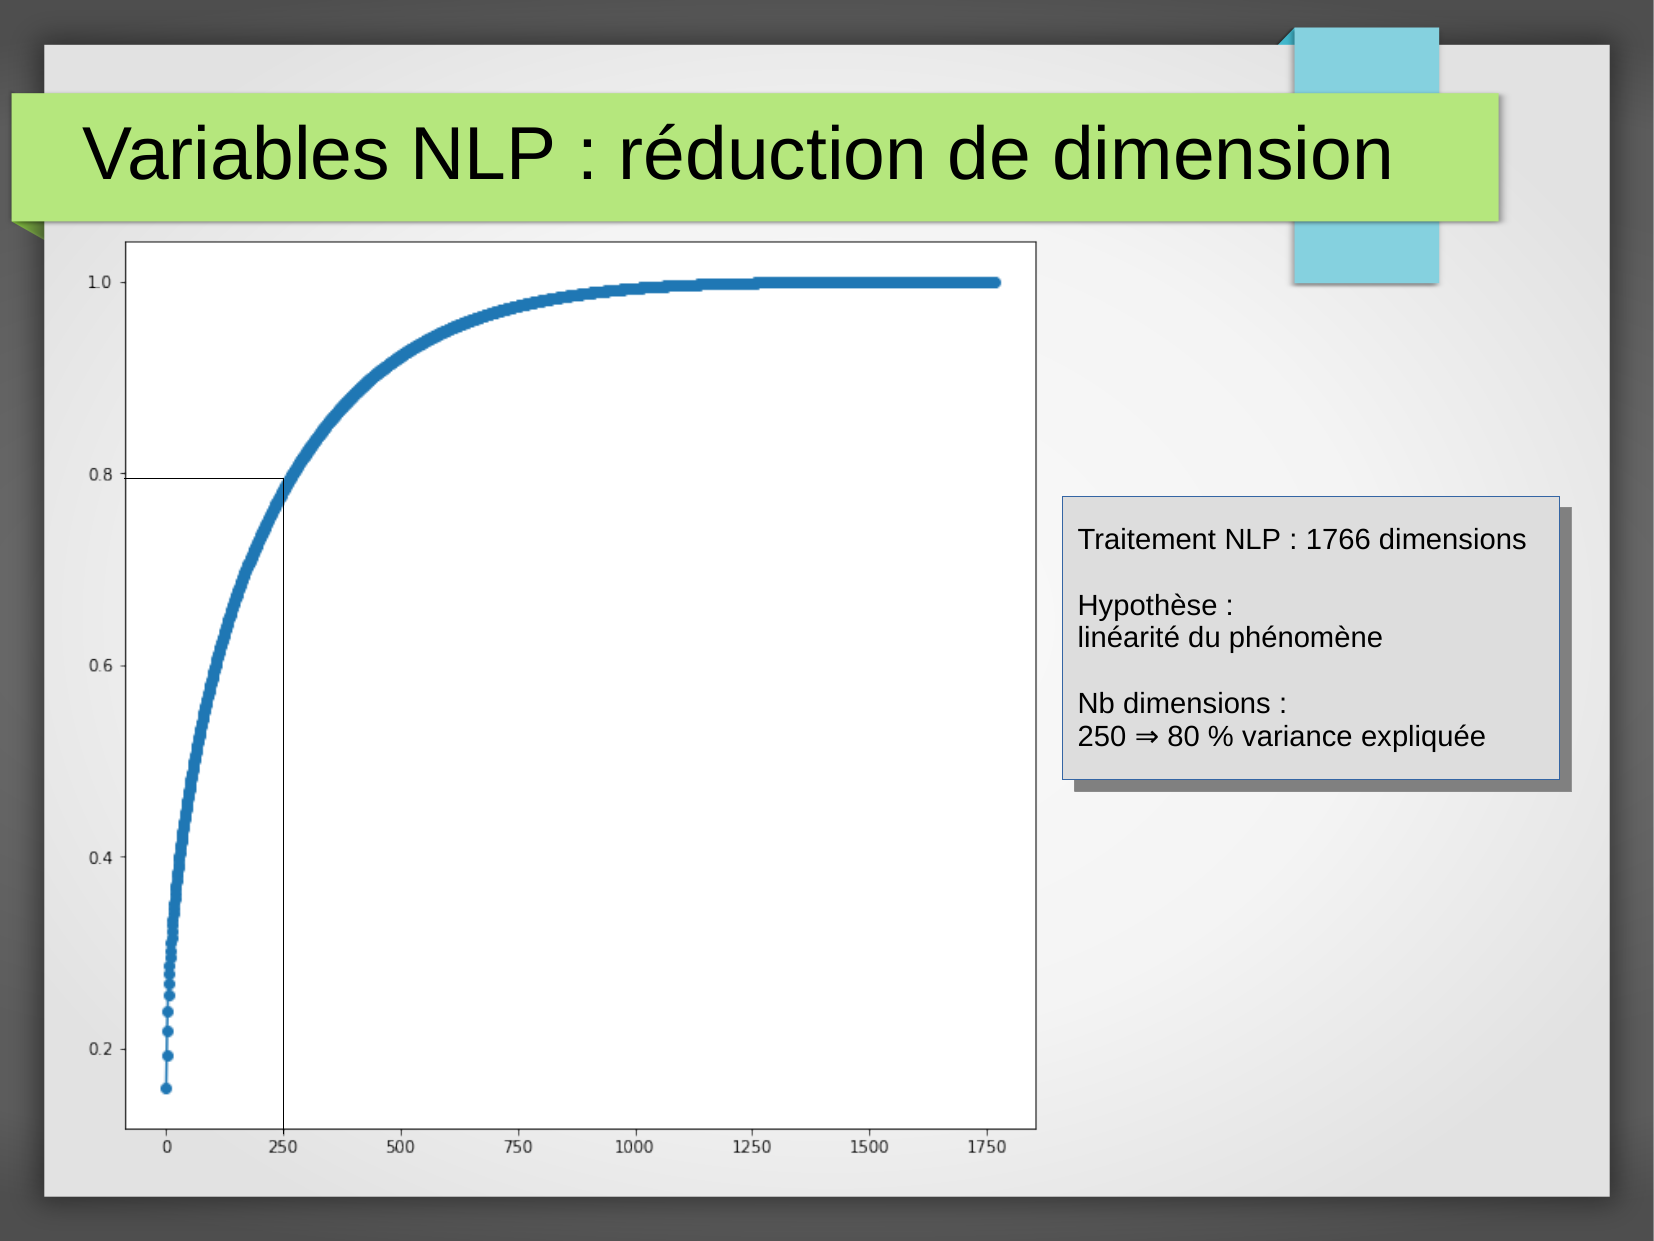

# Variables NLP : réduction de dimension
Traitement NLP : 1766 dimensions
Hypothèse :
linéarité du phénomène
Nb dimensions :
250 ⇒ 80 % variance expliquée